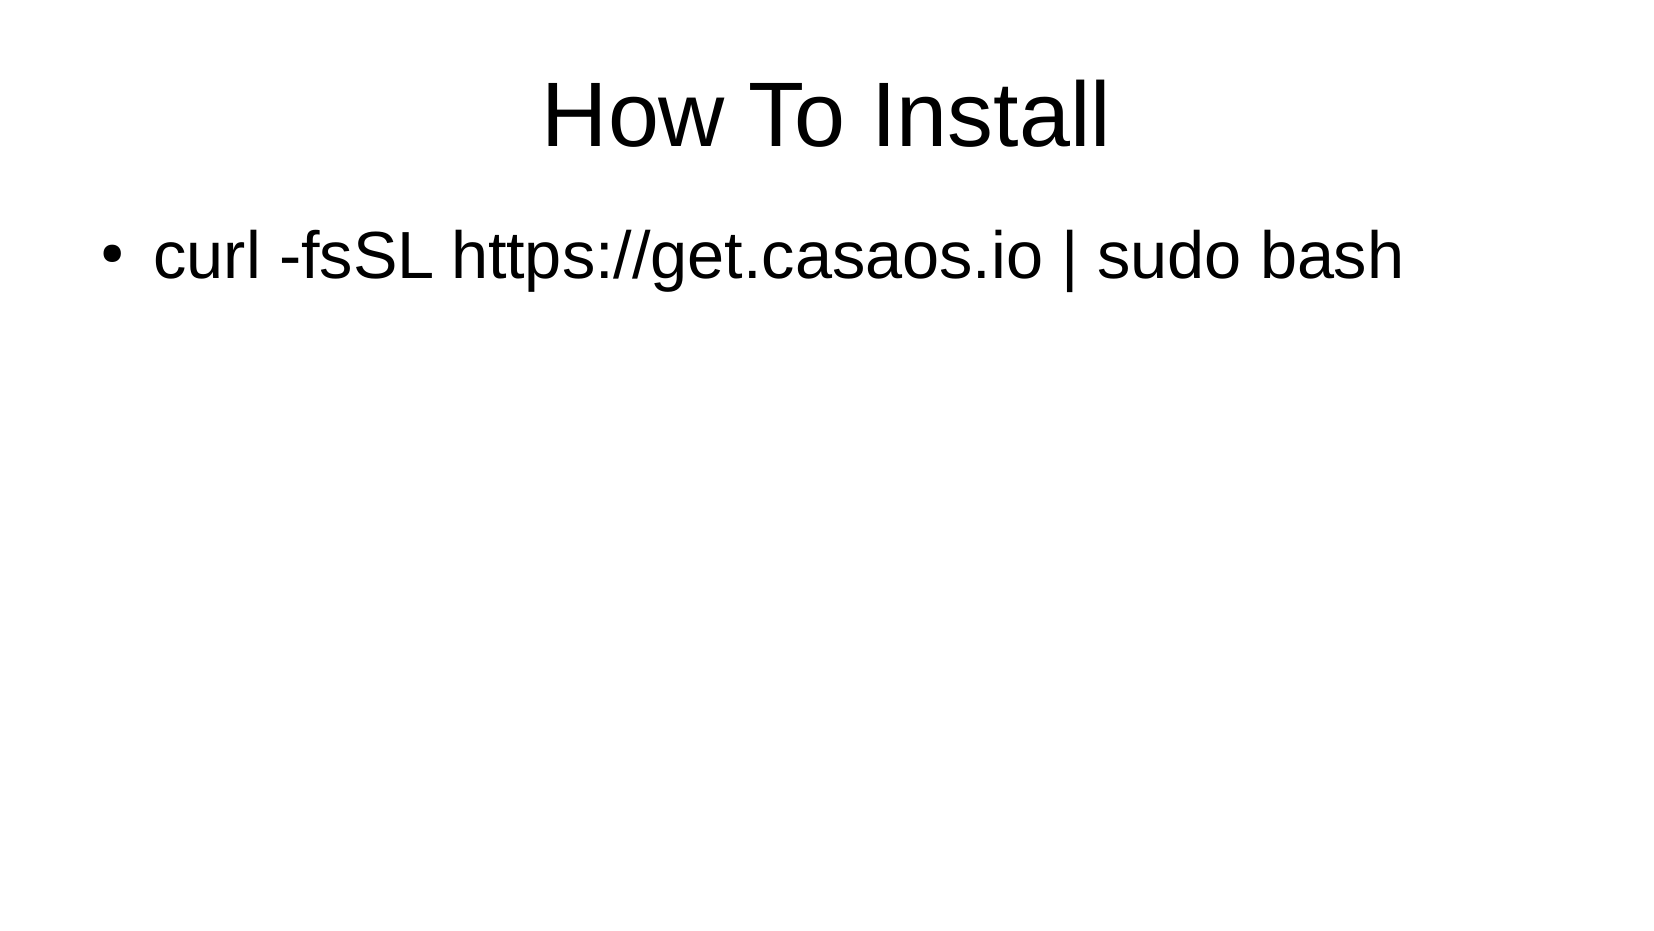

# How To Install
curl -fsSL https://get.casaos.io | sudo bash